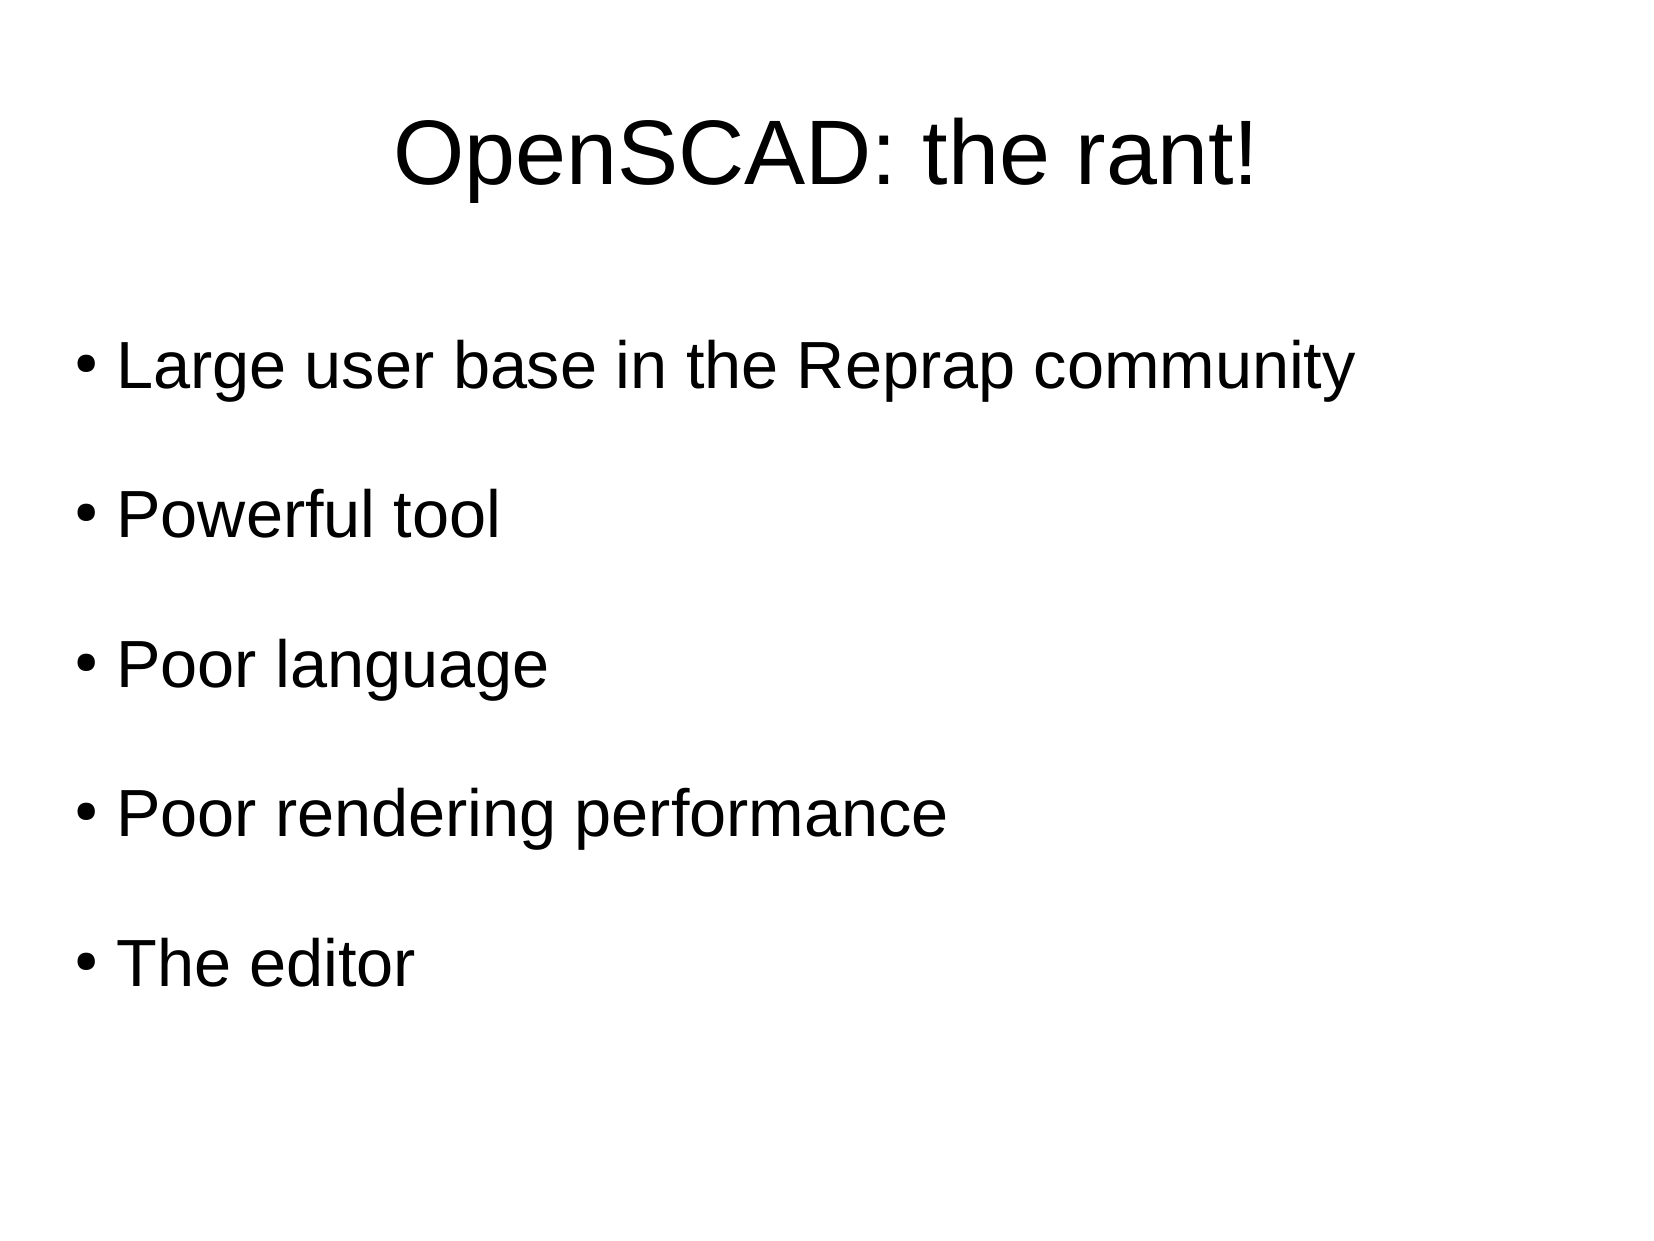

# OpenSCAD: the rant!
 Large user base in the Reprap community
 Powerful tool
 Poor language
 Poor rendering performance
 The editor